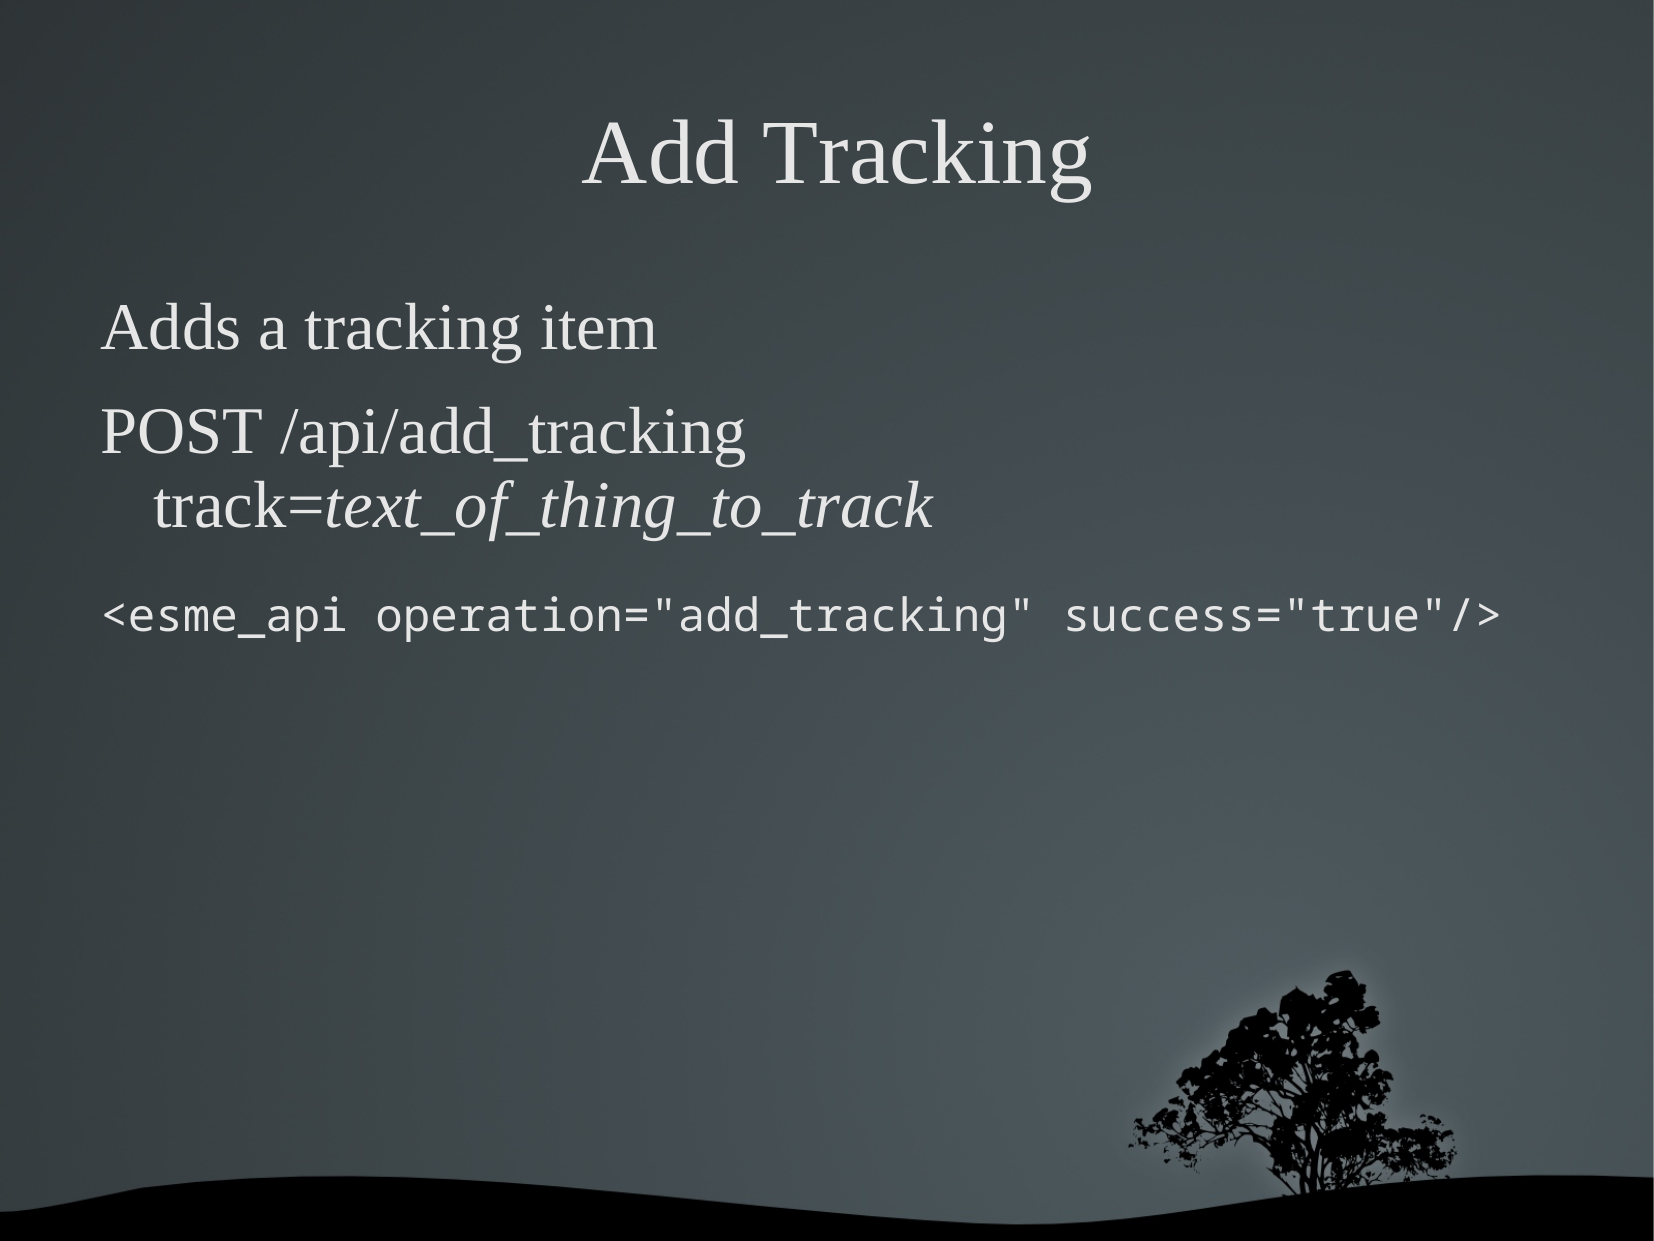

# Add Tracking
Adds a tracking item
POST /api/add_tracking
track=text_of_thing_to_track
<esme_api operation="add_tracking" success="true"/>